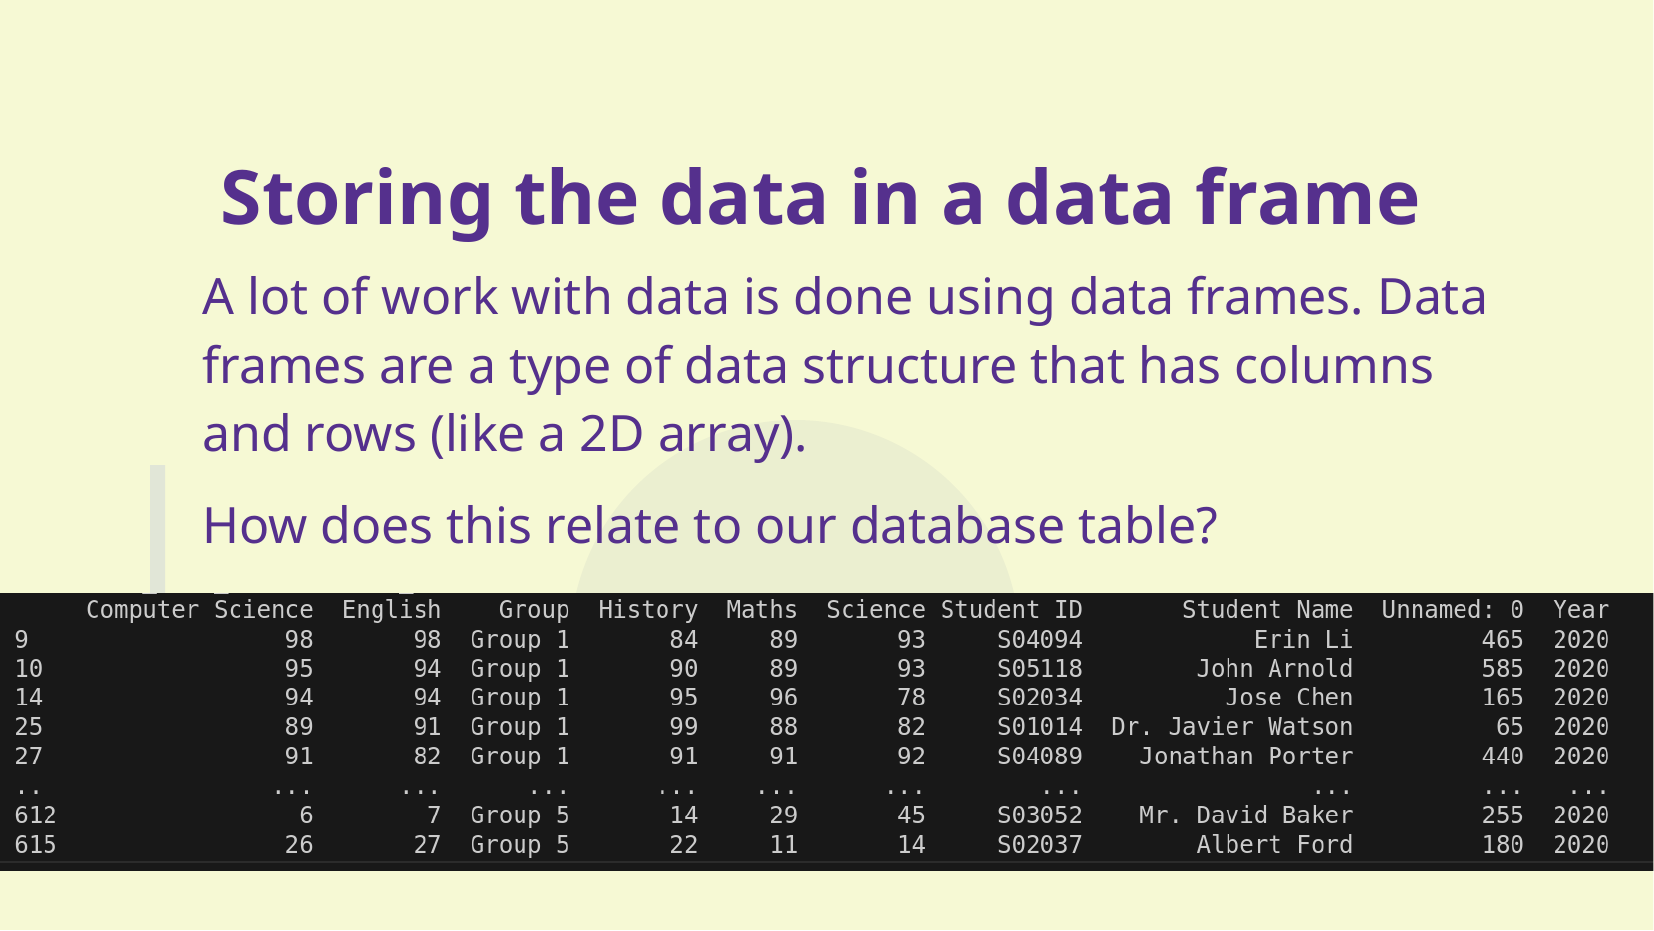

# Storing the data in a data frame
A lot of work with data is done using data frames. Data frames are a type of data structure that has columns and rows (like a 2D array).
How does this relate to our database table?